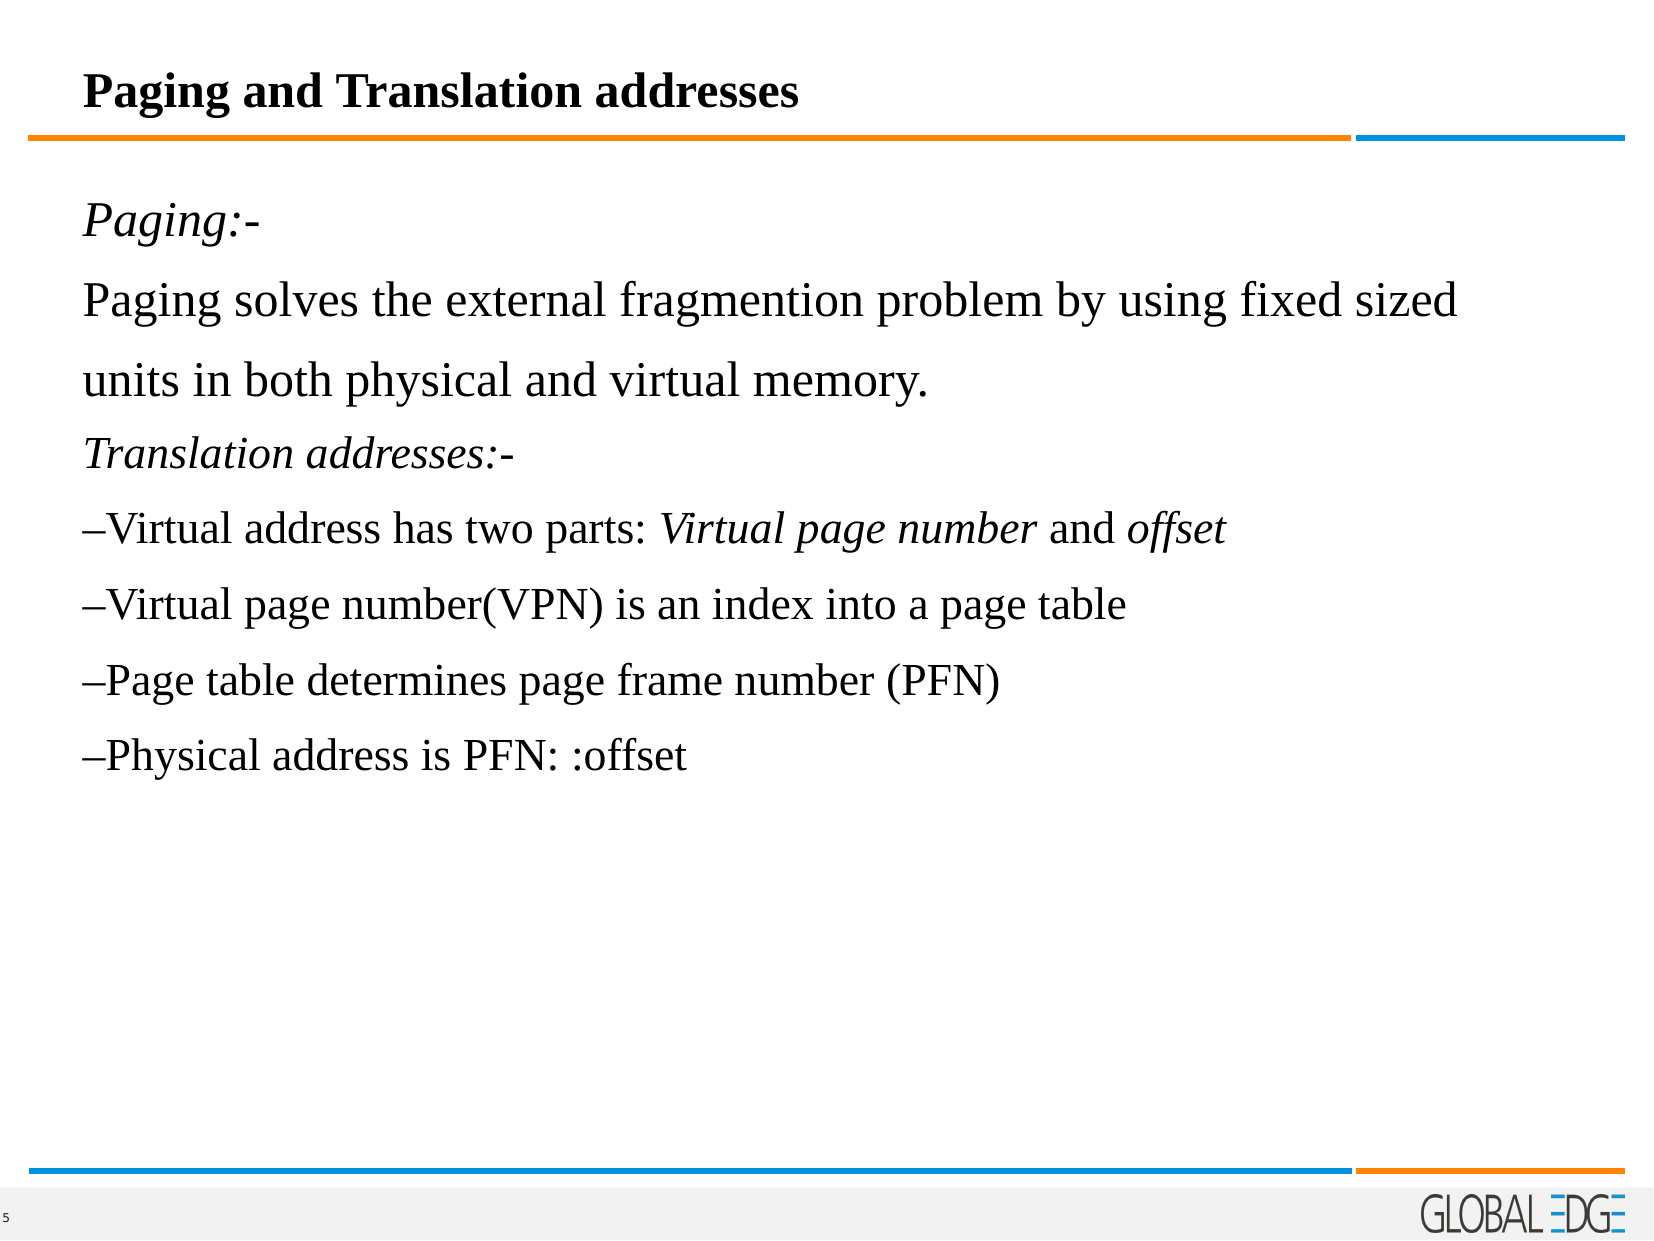

Paging and Translation  addresses
Paging:-
Paging  solves  the external  fragmention  problem  by  using  fixed  sized
units  in  both  physical  and  virtual  memory.
Translation  addresses:-
–Virtual  address  has  two  parts:  Virtual  page  number  and  offset
–Virtual  page  number (VPN)  is  an  index  into  a  page  table
–Page  table  determines  page  frame  number  (PFN)
–Physical  address  is  PFN: :offset
5